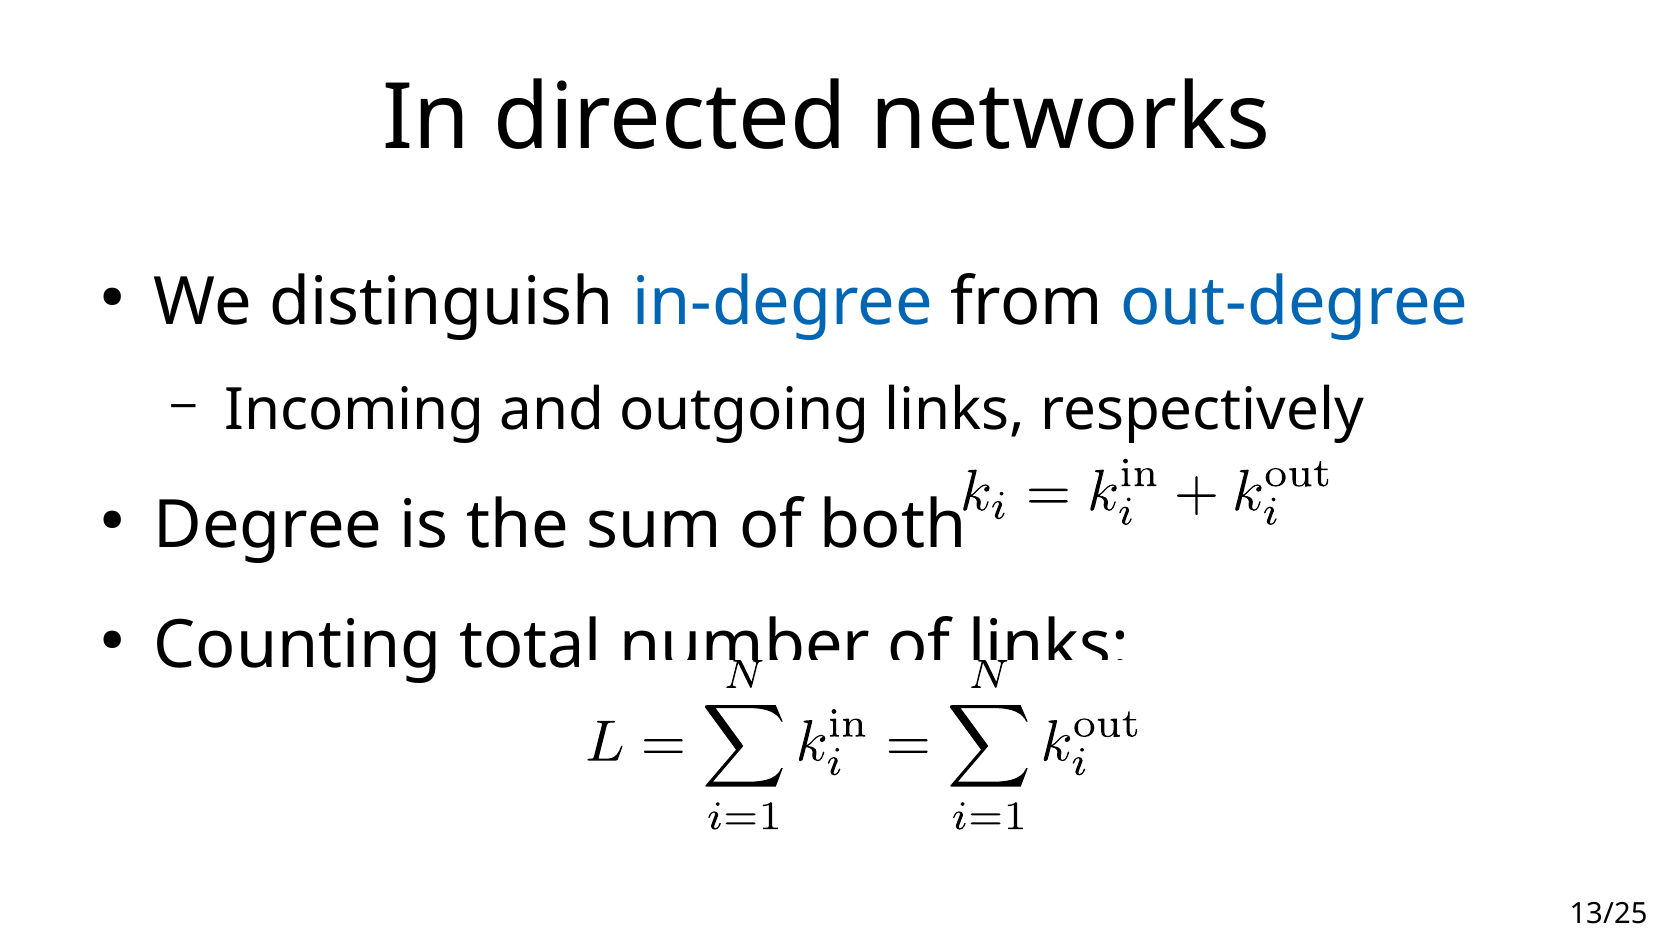

# In directed networks
We distinguish in-degree from out-degree
Incoming and outgoing links, respectively
Degree is the sum of both
Counting total number of links:
13